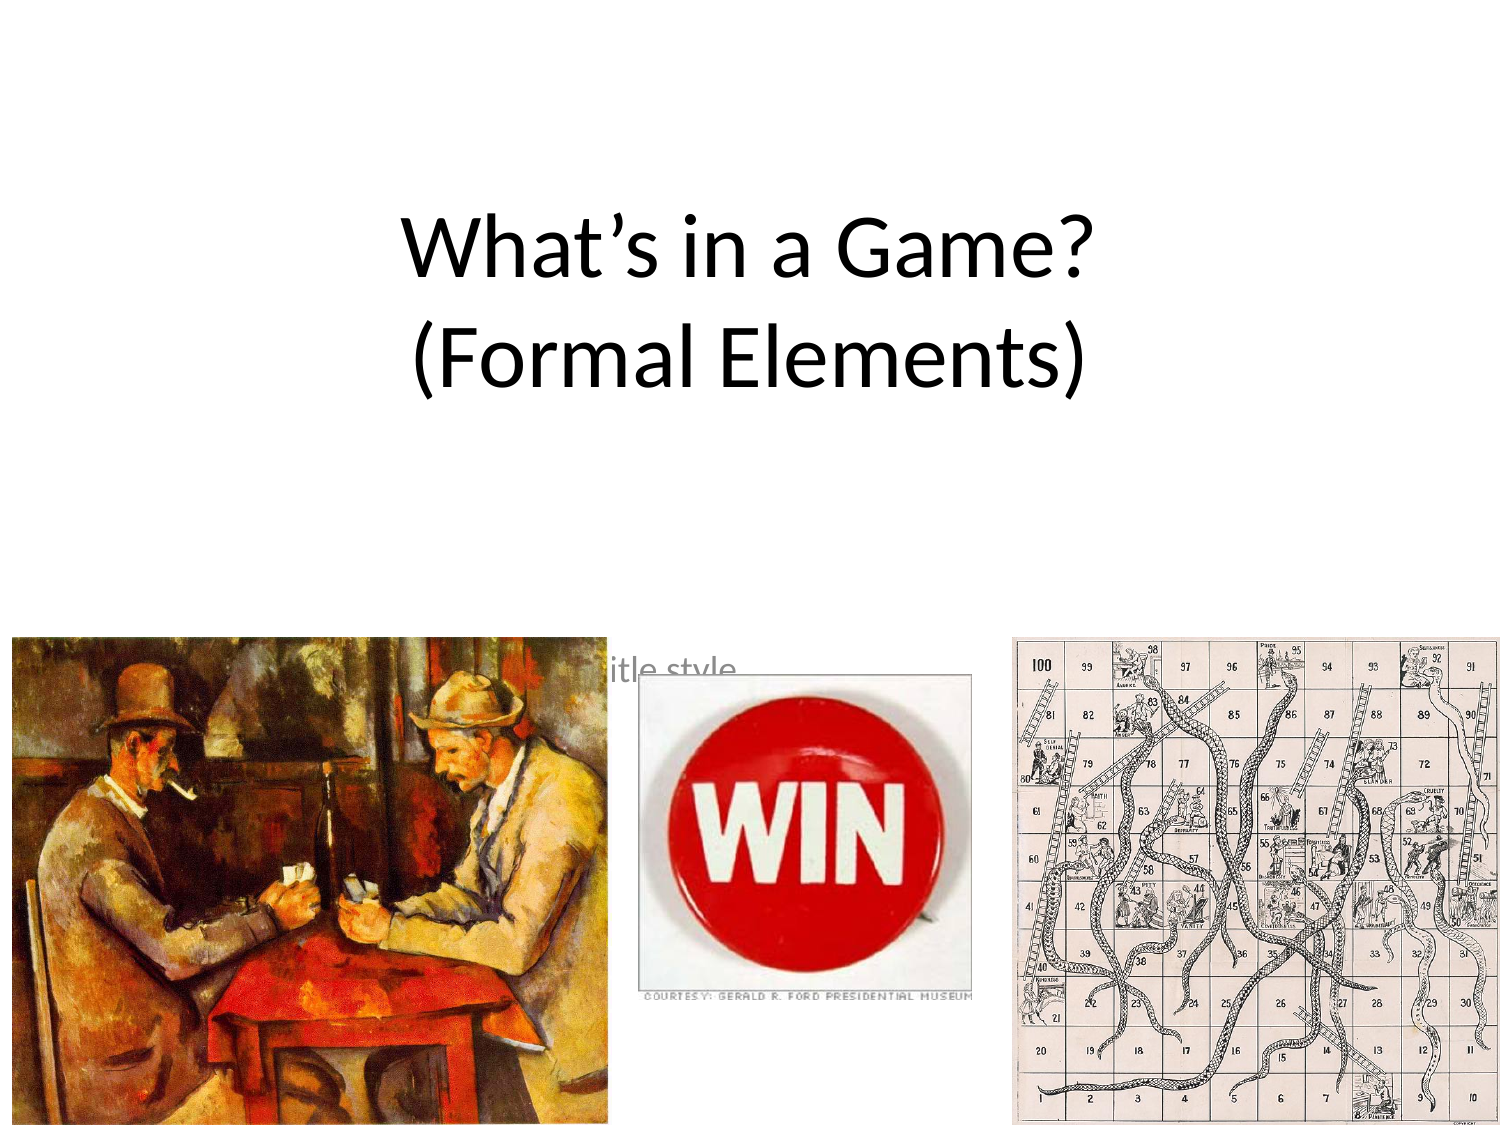

# What’s in a Game? (Formal Elements)